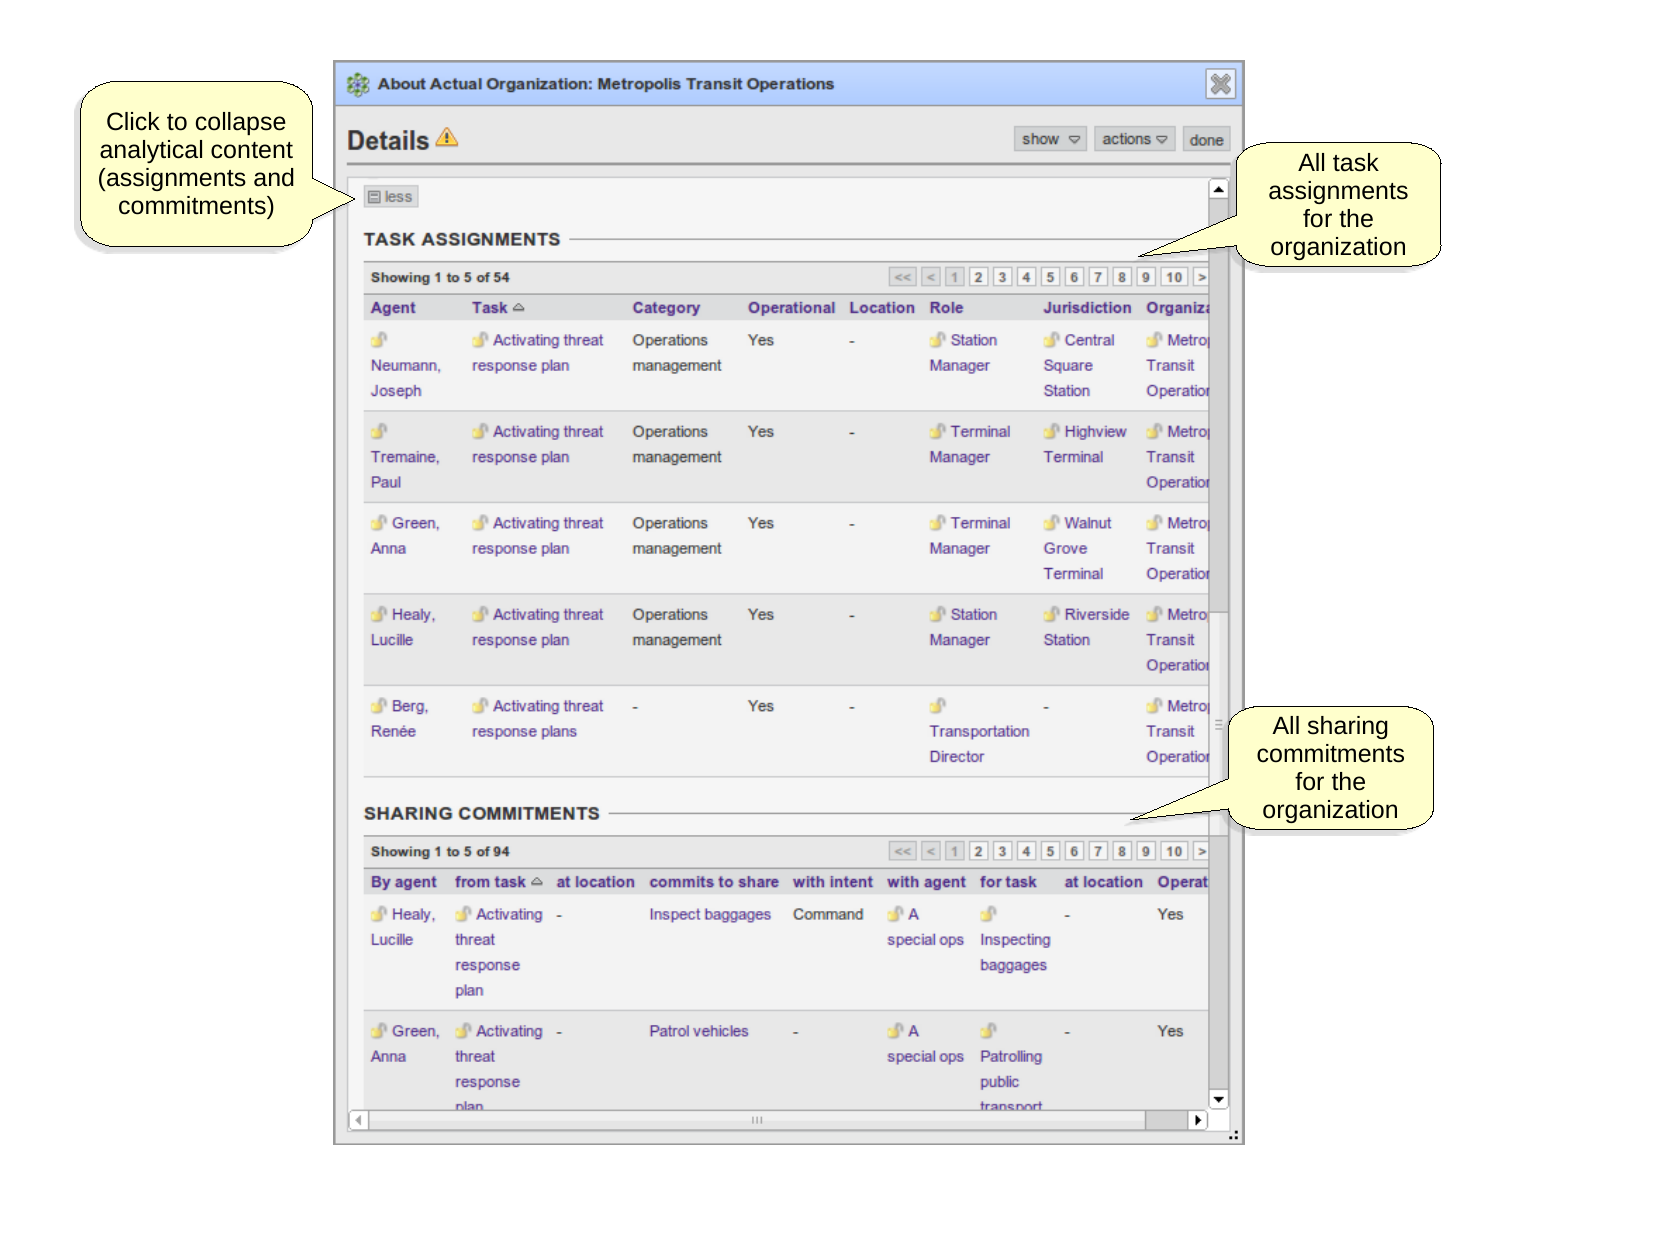

Click to collapse analytical content (assignments and commitments)
All task assignments for the organization
All sharing commitments for the organization